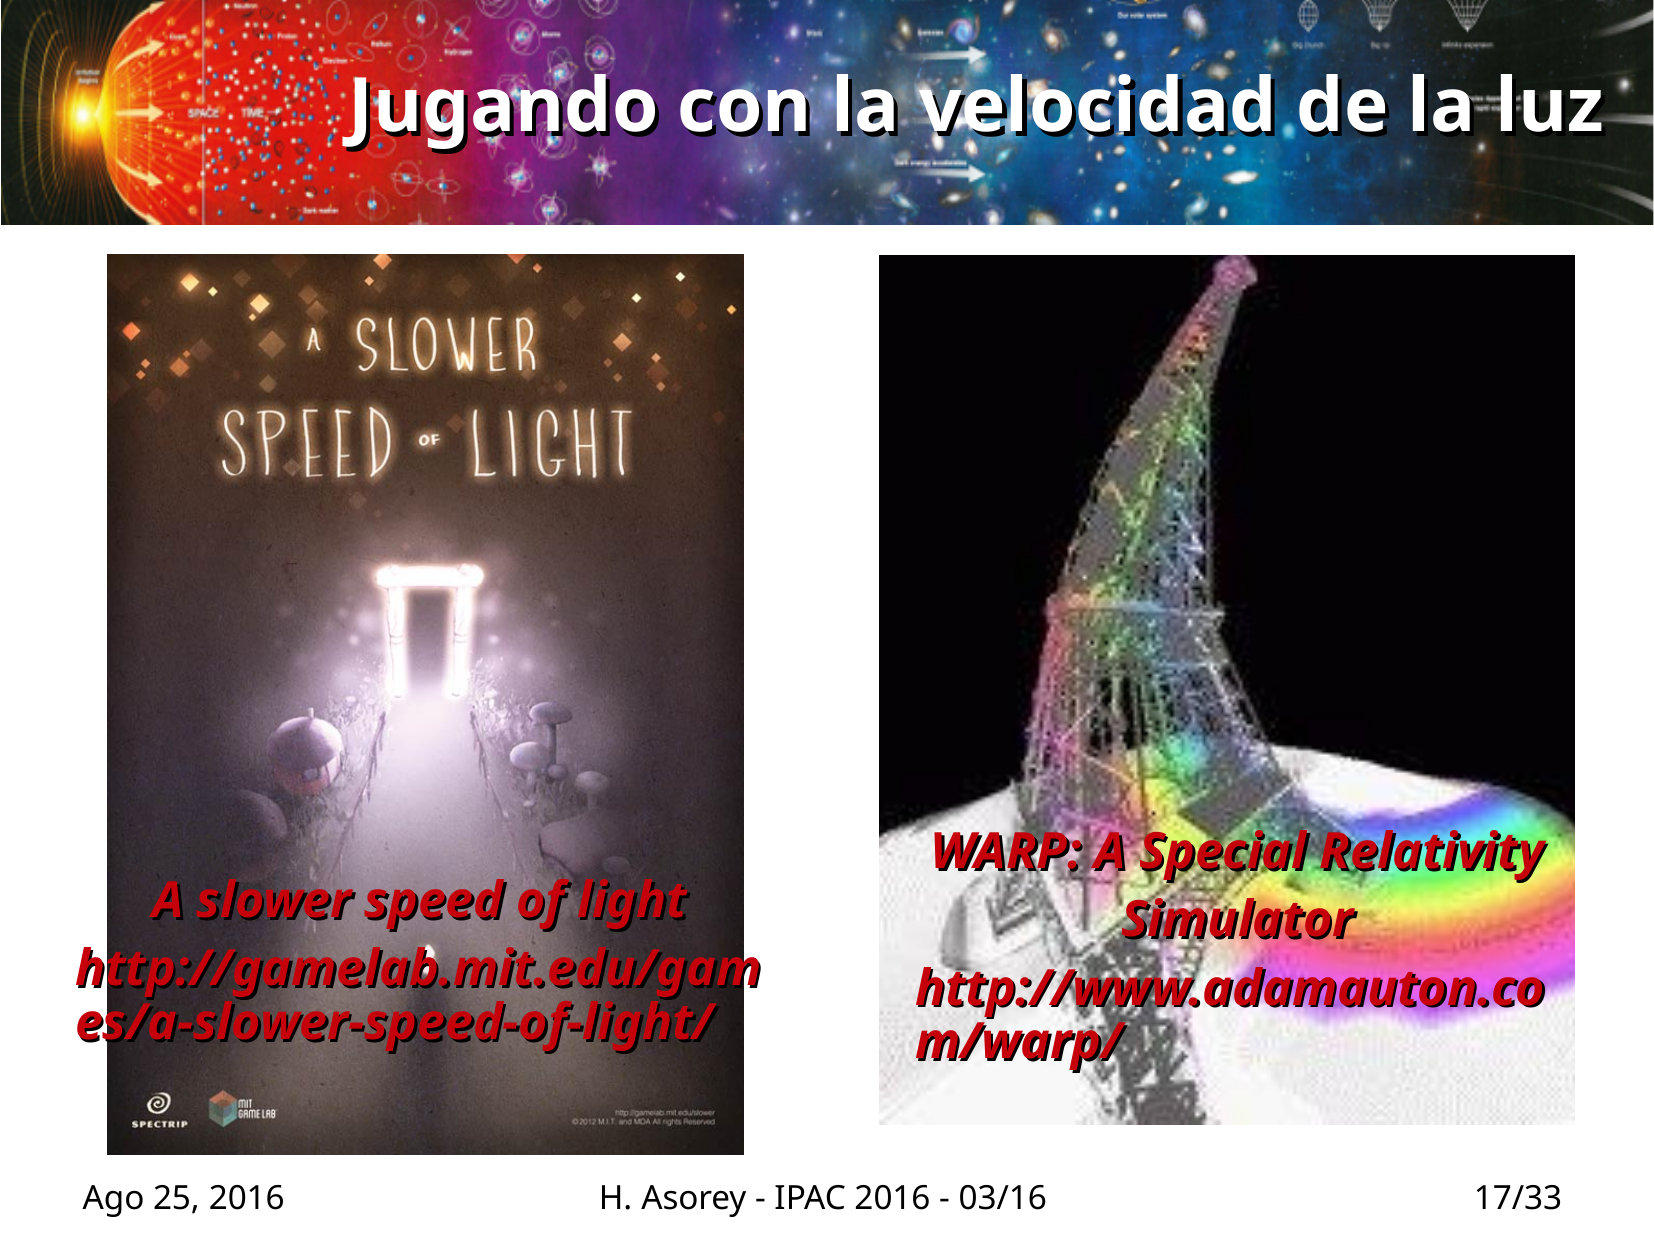

# Jugando con la velocidad de la luz
WARP: A Special Relativity Simulator
http://www.adamauton.com/warp/
A slower speed of light
http://gamelab.mit.edu/games/a-slower-speed-of-light/
Ago 25, 2016
H. Asorey - IPAC 2016 - 03/16
17